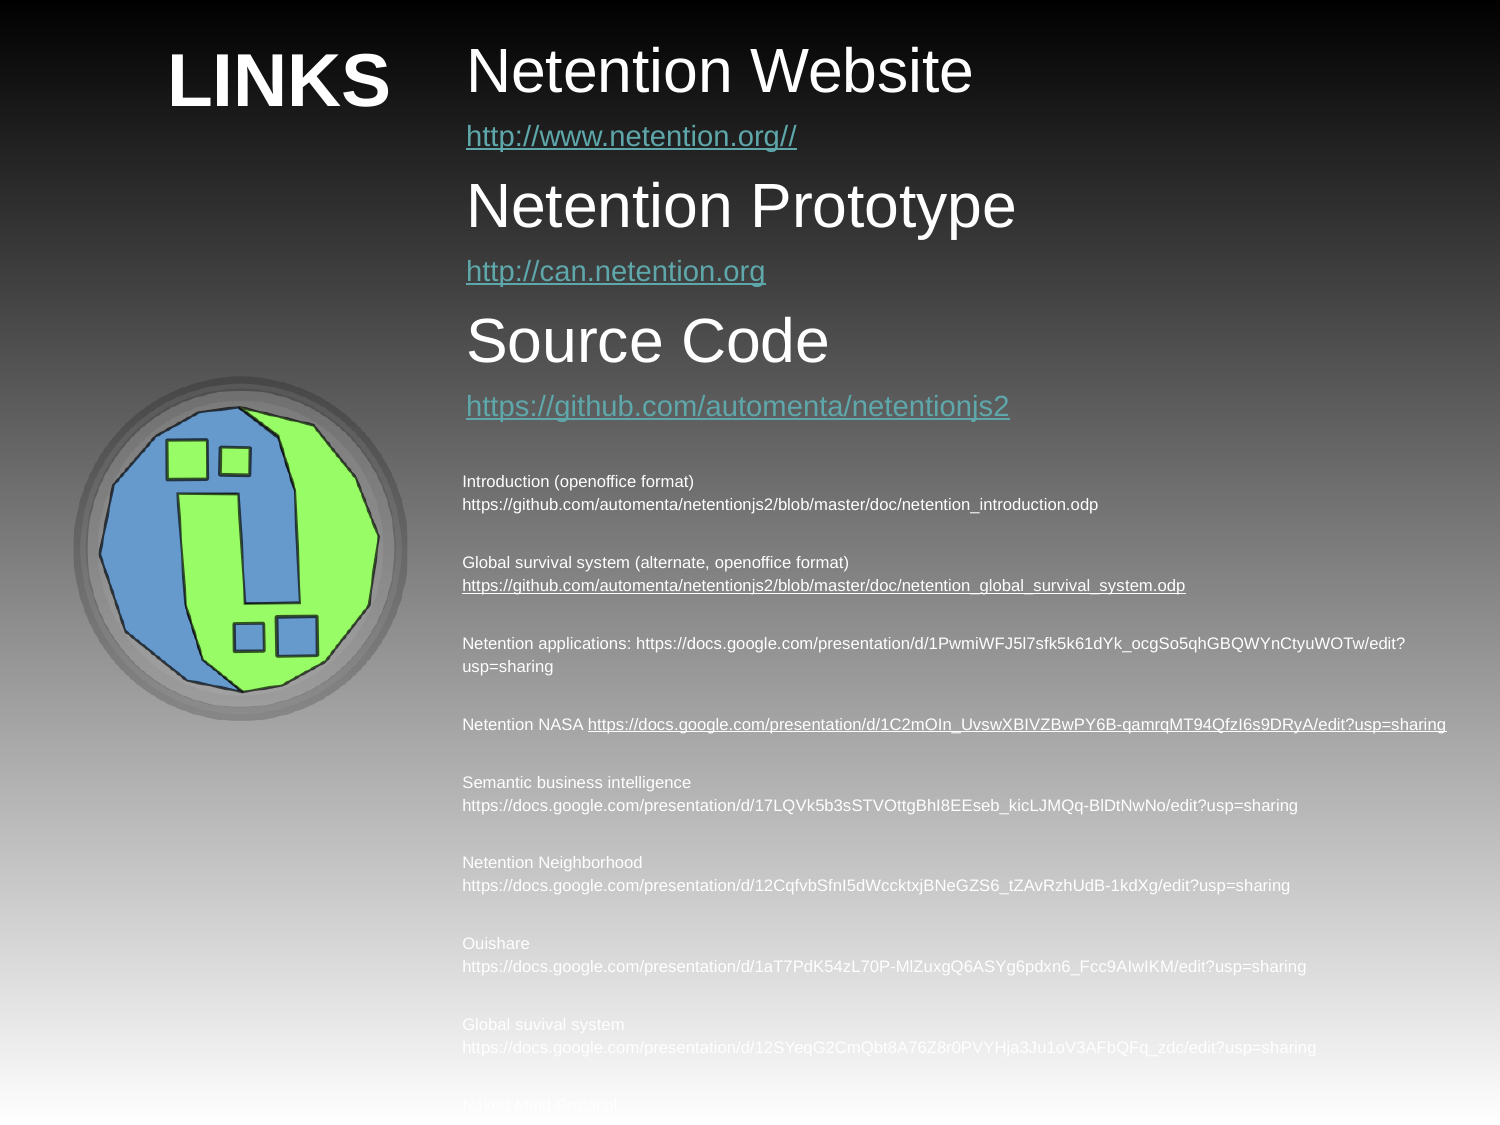

# LINKS
Netention Website
http://www.netention.org//
Netention Prototype
http://can.netention.org
Source Code
https://github.com/automenta/netentionjs2
Introduction (openoffice format)
https://github.com/automenta/netentionjs2/blob/master/doc/netention_introduction.odp
Global survival system (alternate, openoffice format)
https://github.com/automenta/netentionjs2/blob/master/doc/netention_global_survival_system.odp
Netention applications: https://docs.google.com/presentation/d/1PwmiWFJ5l7sfk5k61dYk_ocgSo5qhGBQWYnCtyuWOTw/edit?usp=sharing
Netention NASA https://docs.google.com/presentation/d/1C2mOIn_UvswXBIVZBwPY6B-qamrqMT94QfzI6s9DRyA/edit?usp=sharing
Semantic business intelligence
https://docs.google.com/presentation/d/17LQVk5b3sSTVOttgBhI8EEseb_kicLJMQq-BlDtNwNo/edit?usp=sharing
Netention Neighborhood
https://docs.google.com/presentation/d/12CqfvbSfnI5dWccktxjBNeGZS6_tZAvRzhUdB-1kdXg/edit?usp=sharing
Ouishare
https://docs.google.com/presentation/d/1aT7PdK54zL70P-MlZuxgQ6ASYg6pdxn6_Fcc9AIwIKM/edit?usp=sharing
Global suvival system
https://docs.google.com/presentation/d/12SYeqG2CmQbt8A76Z8r0PVYHja3Ju1oV3AFbQFq_zdc/edit?usp=sharing
Naked Mind Protocol
https://docs.google.com/presentation/d/1Q98meEH7ojKp1KIHKK-Q0nVhIJAYb2FgD5L6X46oya0/edit?usp=sharing